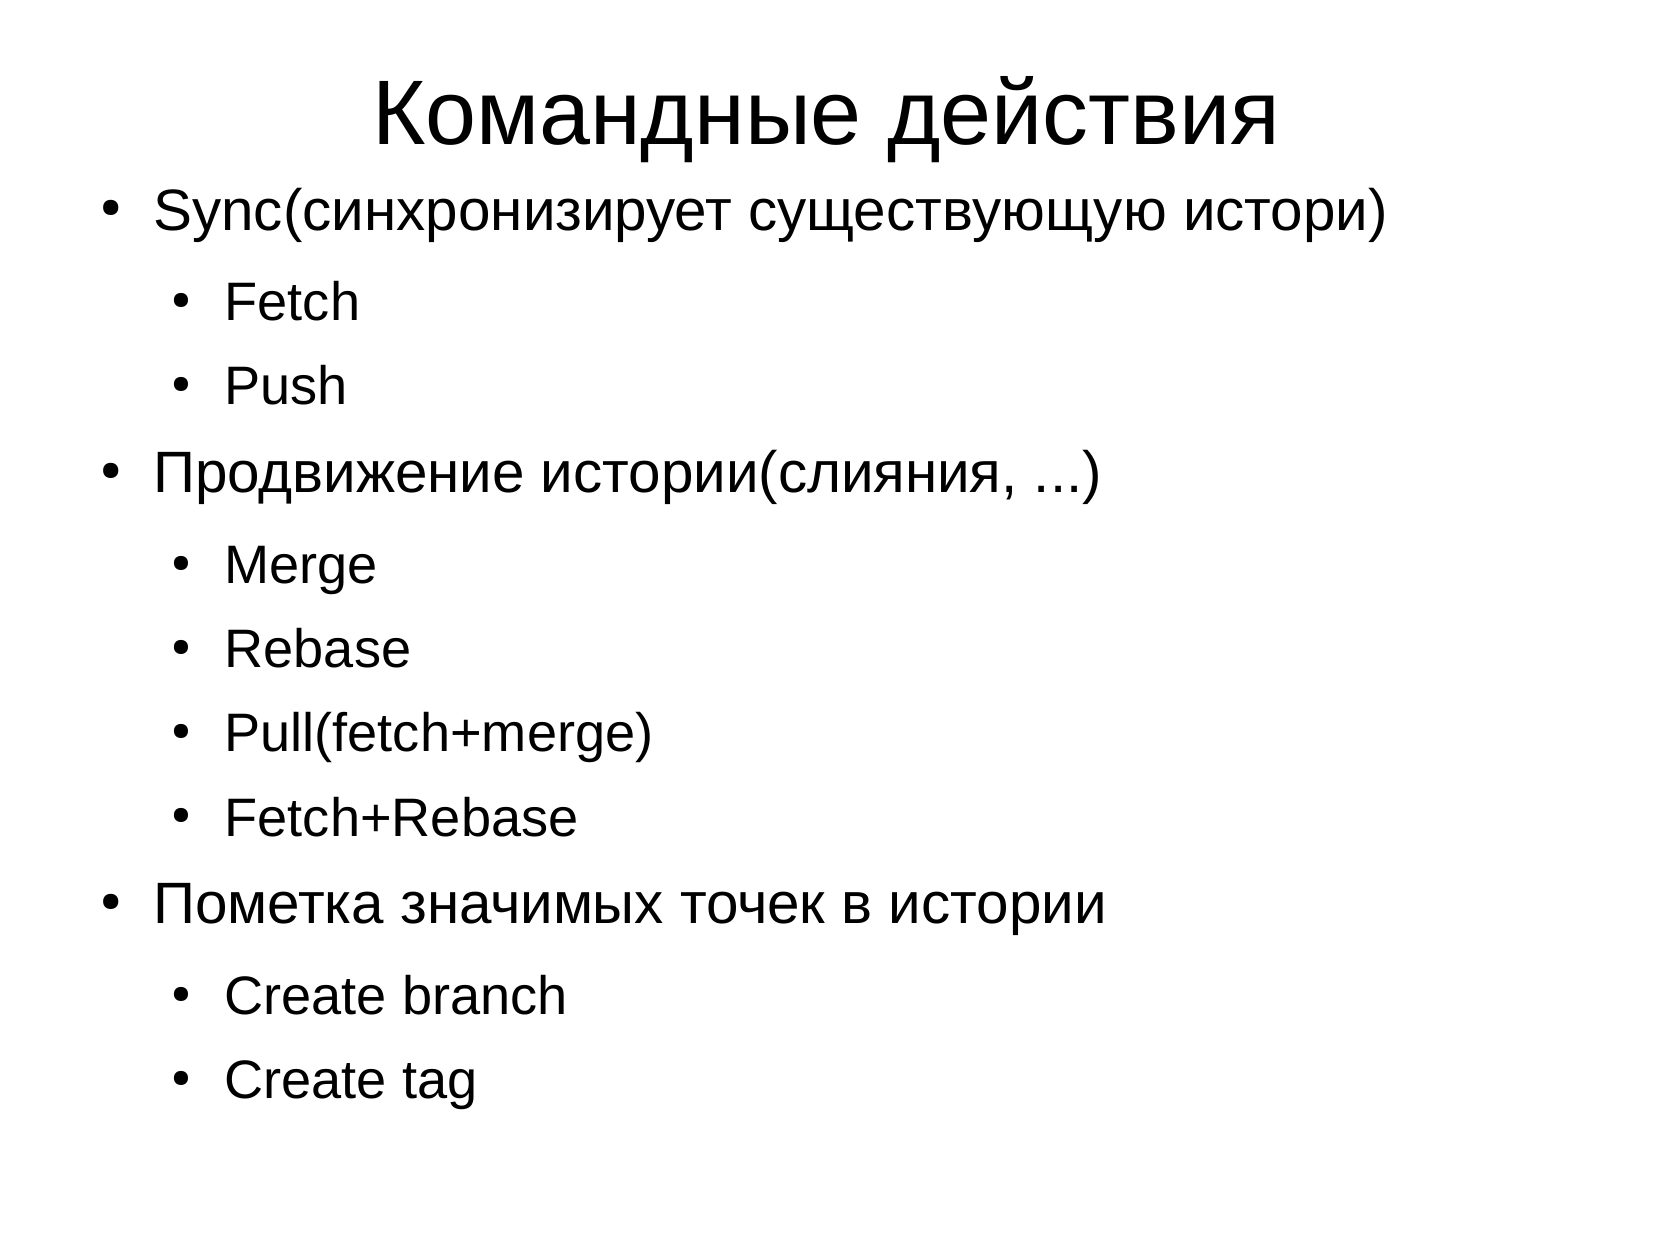

# Командные действия
Sync(синхронизирует существующую истори)
Fetch
Push
Продвижение истории(слияния, ...)
Merge
Rebase
Pull(fetch+merge)
Fetch+Rebase
Пометка значимых точек в истории
Create branch
Create tag